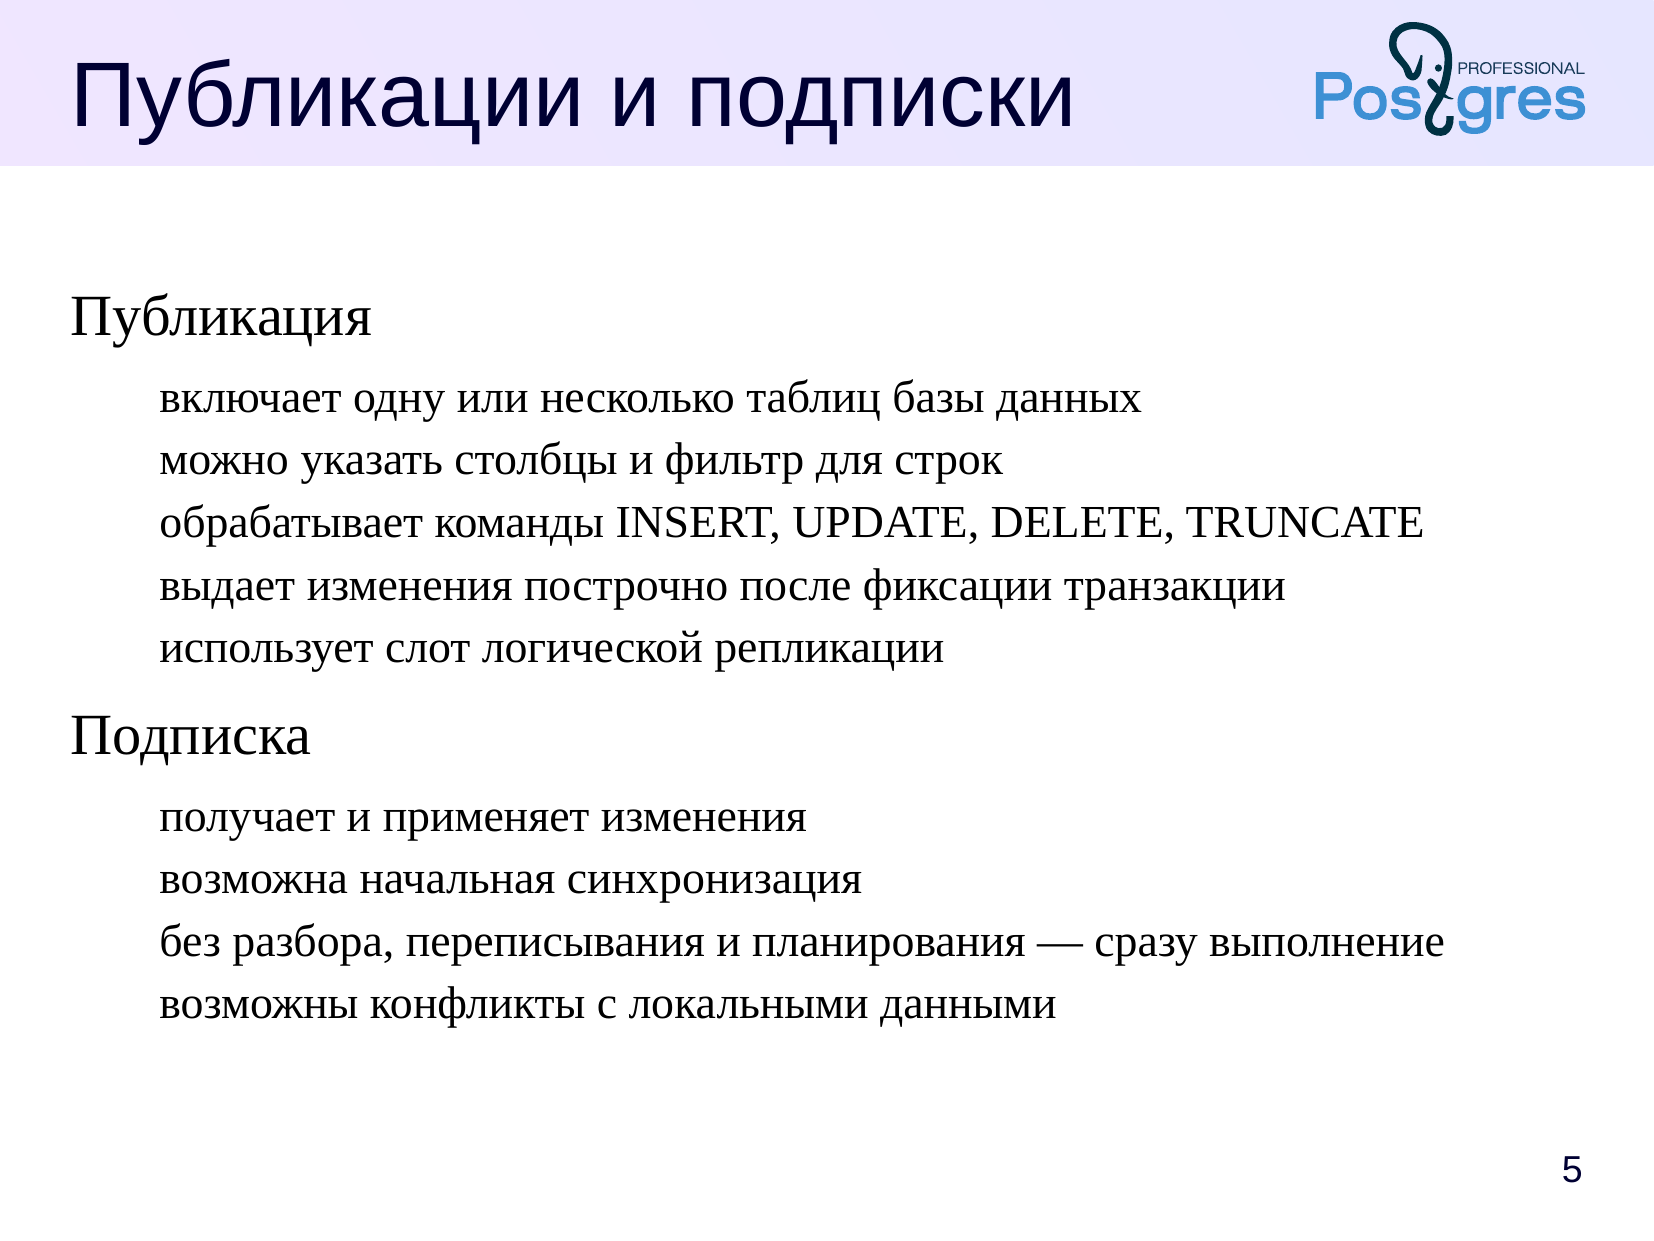

# Публикации и подписки
Публикация
включает одну или несколько таблиц базы данных
можно указать столбцы и фильтр для строк
обрабатывает команды INSERT, UPDATE, DELETE, TRUNCATE
выдает изменения построчно после фиксации транзакции
использует слот логической репликации
Подписка
получает и применяет изменения
возможна начальная синхронизация
без разбора, переписывания и планирования — сразу выполнение
возможны конфликты с локальными данными